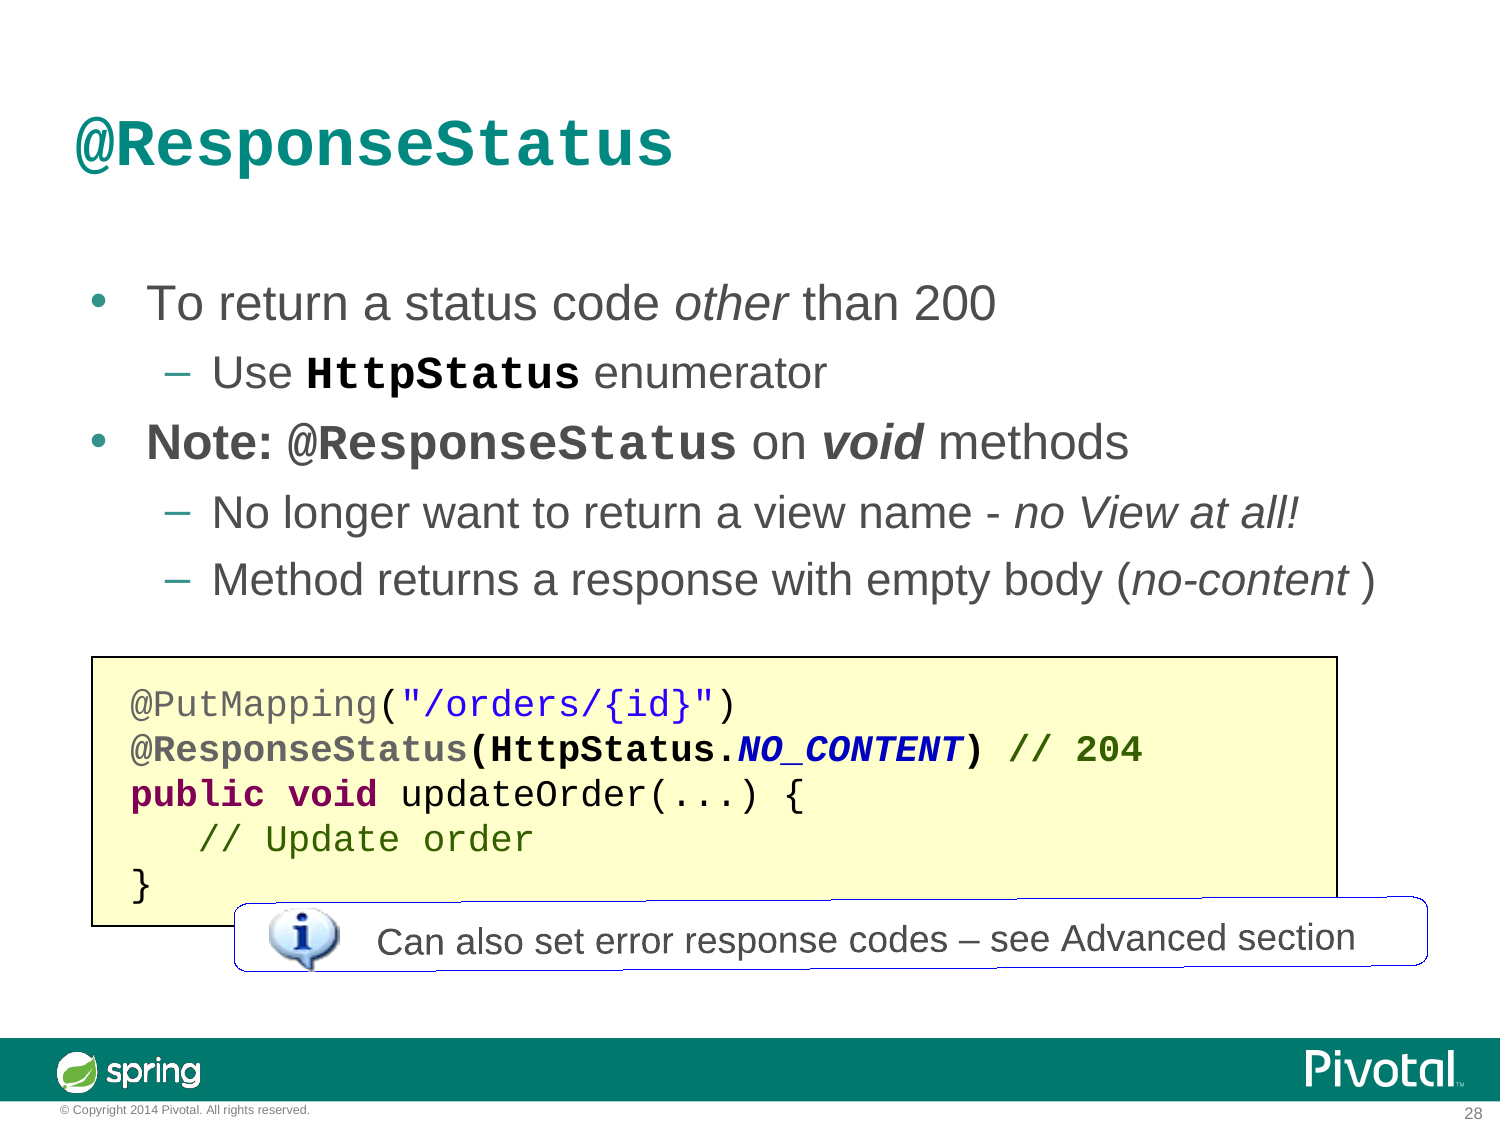

# @ResponseStatus
To return a status code other than 200
Use HttpStatus enumerator
Note: @ResponseStatus on void methods
No longer want to return a view name - no View at all!
Method returns a response with empty body (no-content )
@PutMapping("/orders/{id}")
@ResponseStatus(HttpStatus.NO_CONTENT) // 204
public void updateOrder(...) {
 // Update order
}
 Can also set error response codes – see Advanced section